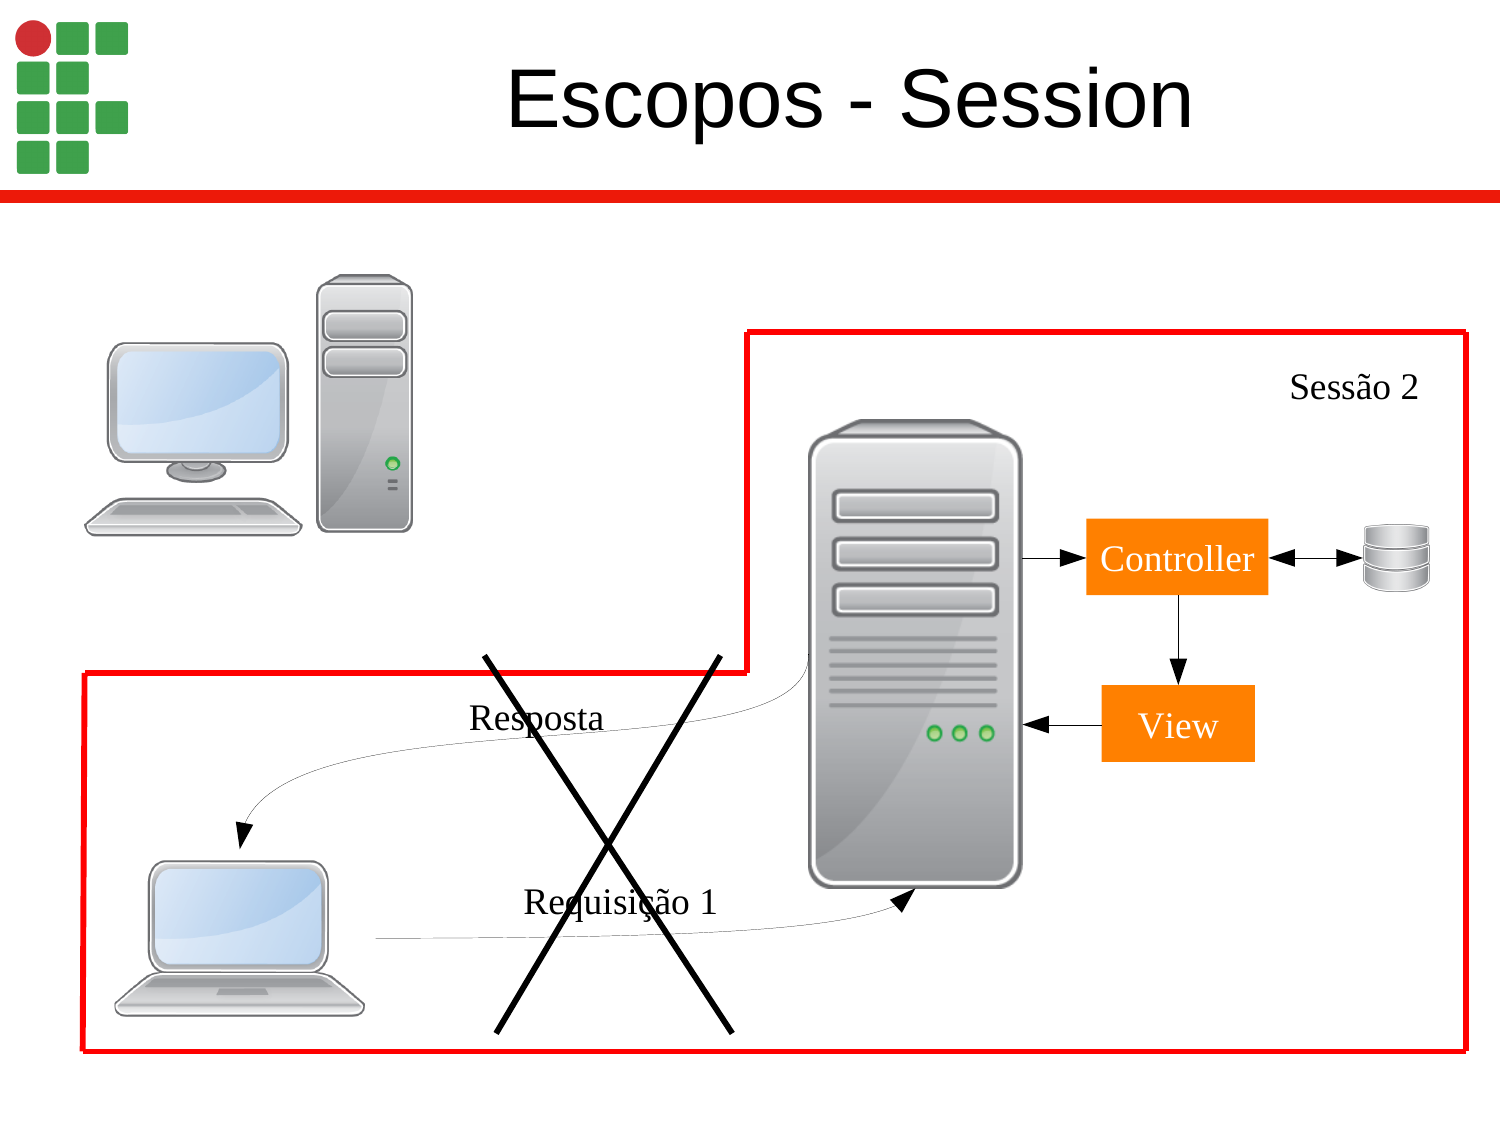

# Escopos - Session
Sessão 2
Controller
View
Resposta
Requisição 1